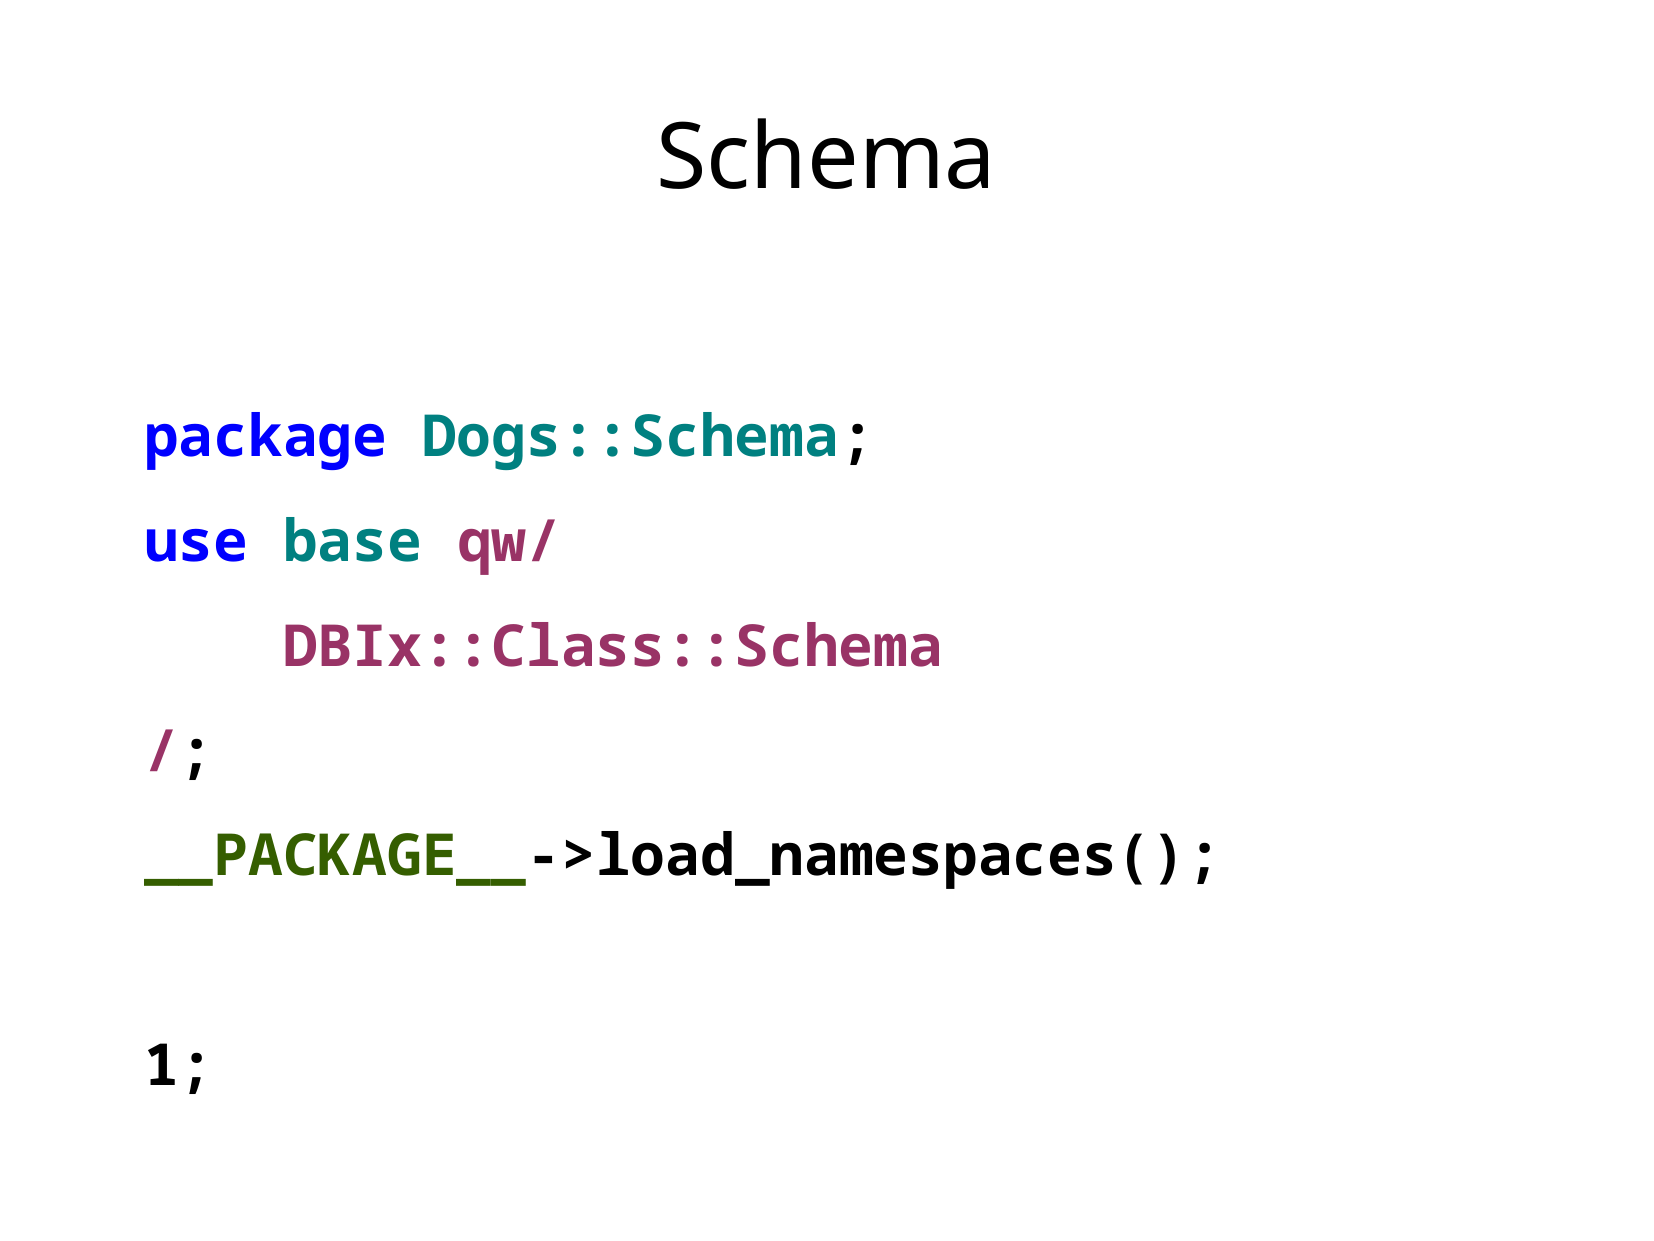

# Schema
package Dogs::Schema;
use base qw/
 DBIx::Class::Schema
/;
__PACKAGE__->load_namespaces();
1;